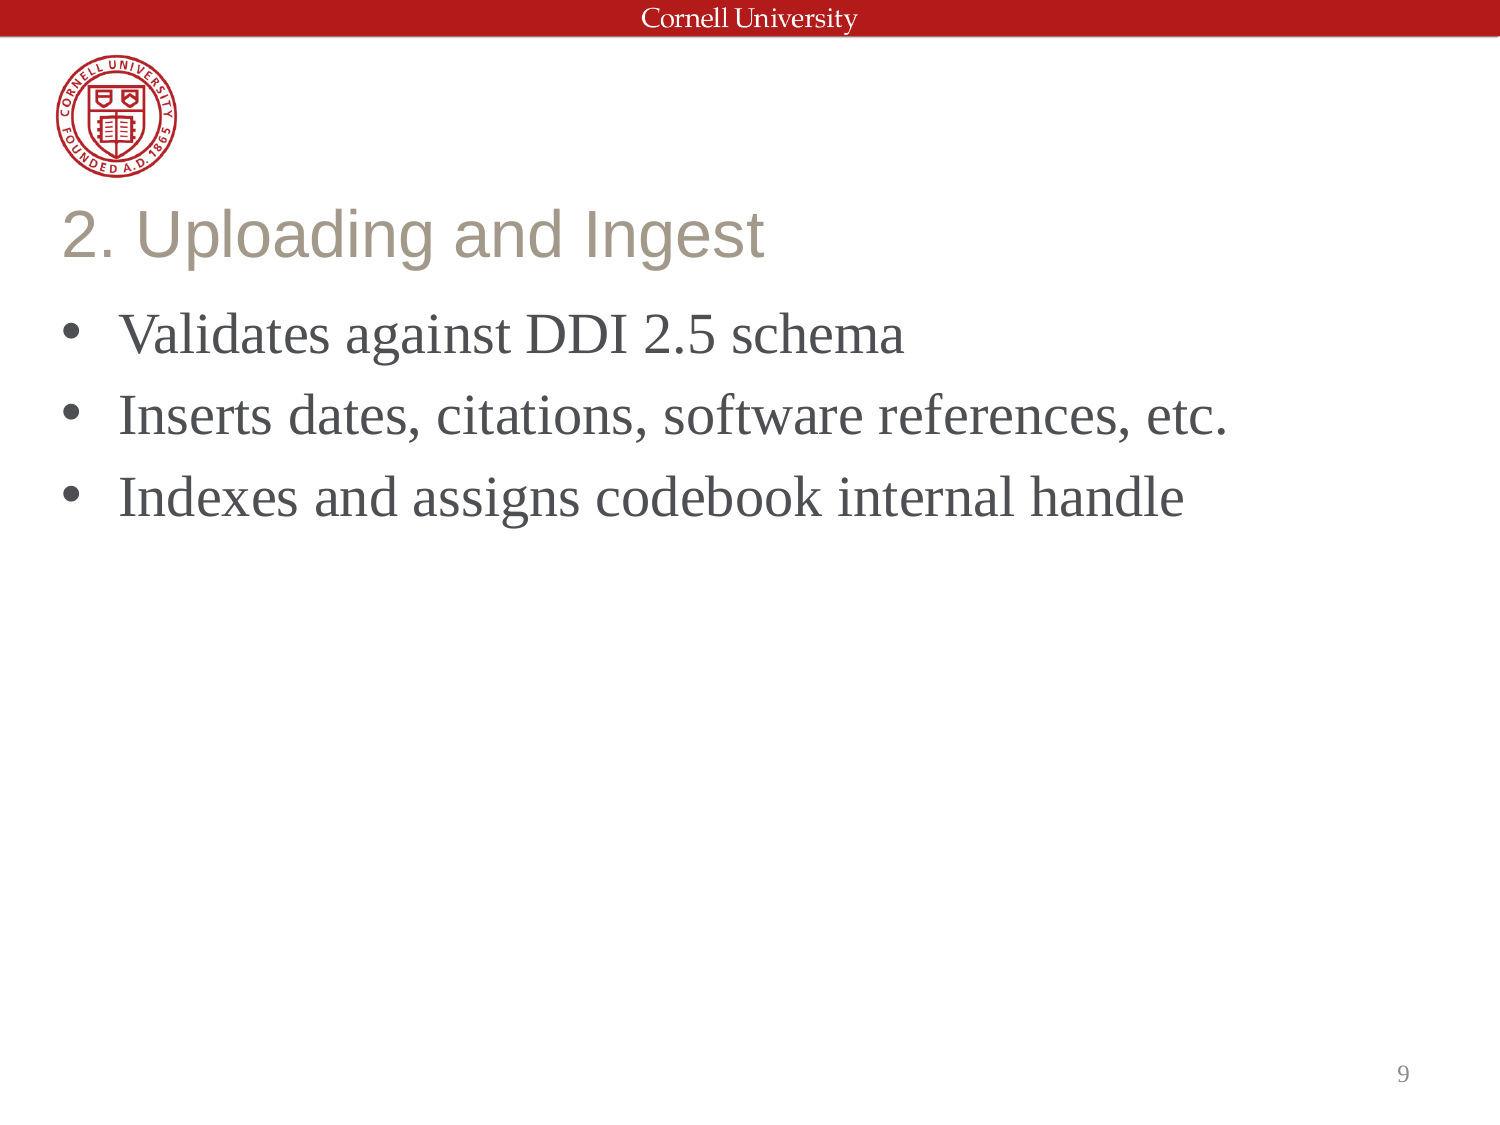

2. Uploading and Ingest
# Validates against DDI 2.5 schema
Inserts dates, citations, software references, etc.
Indexes and assigns codebook internal handle